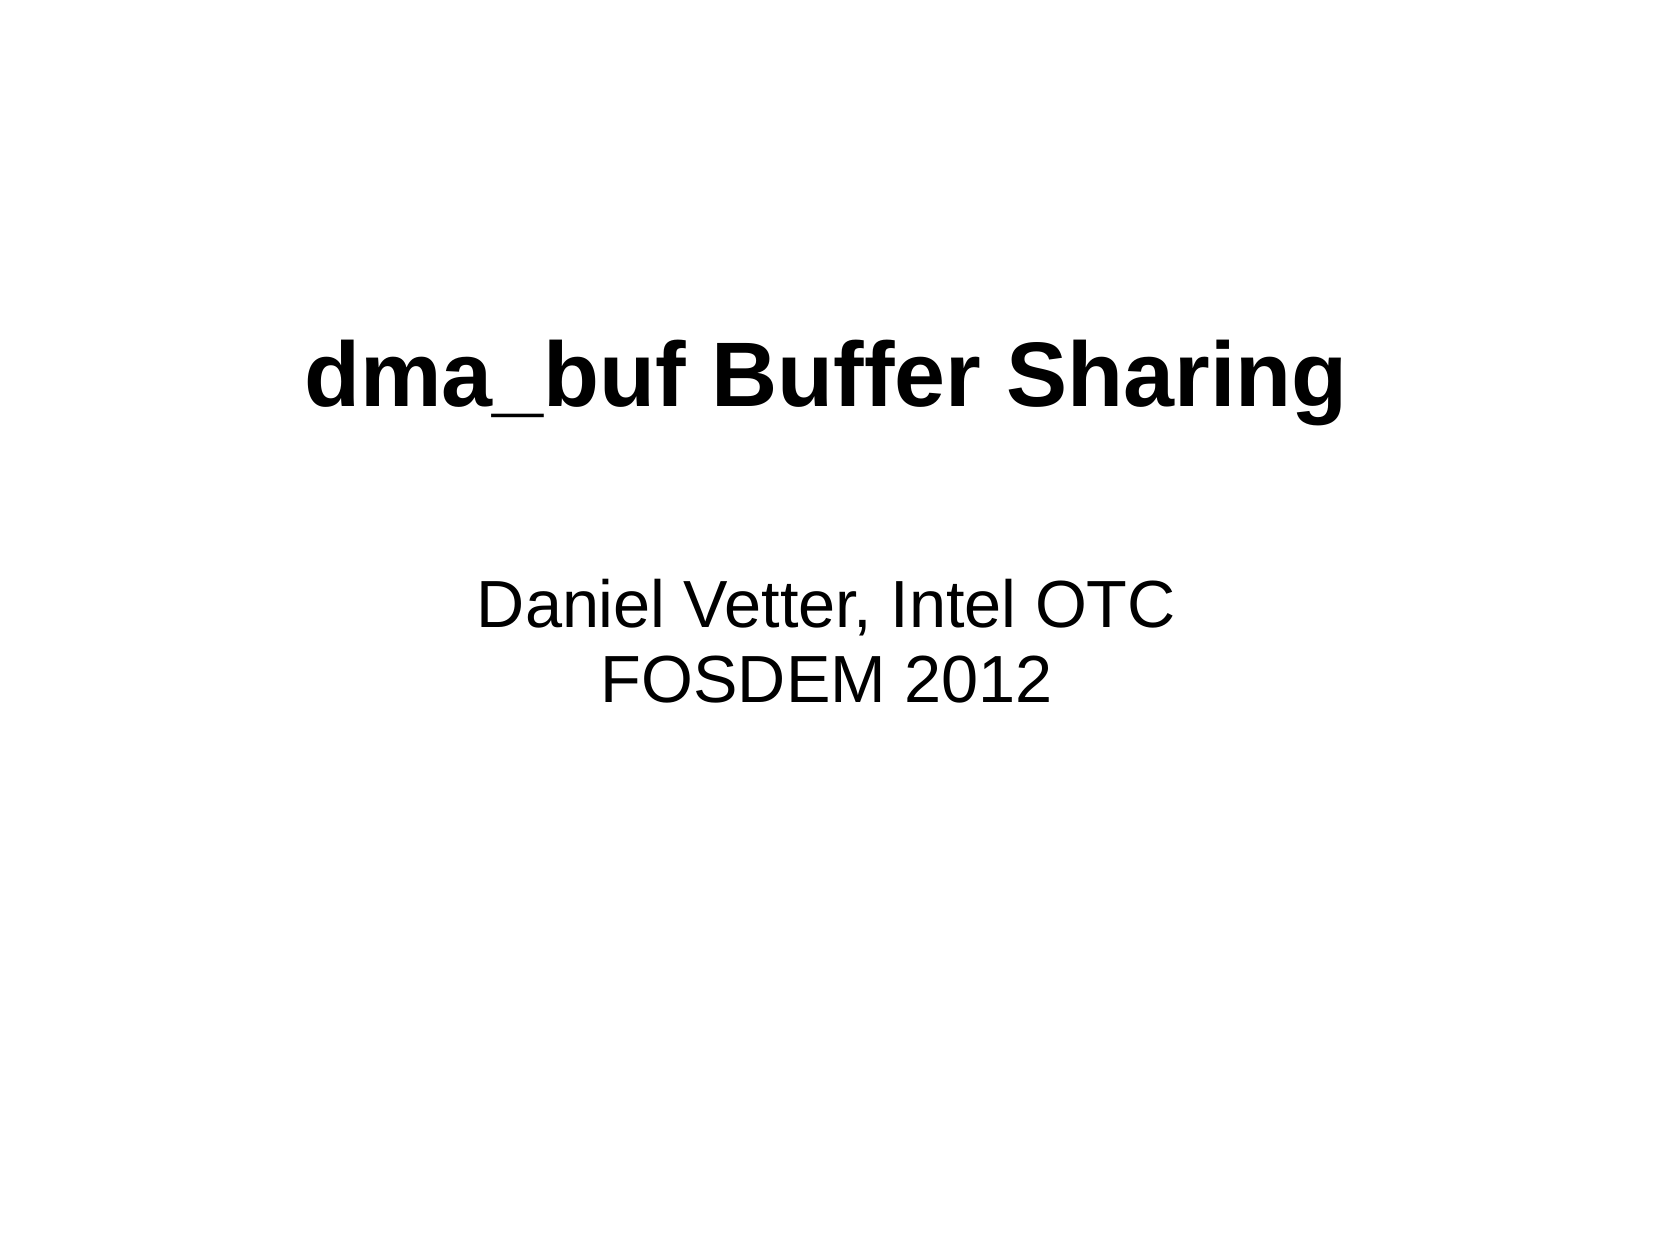

# dma_buf Buffer Sharing
Daniel Vetter, Intel OTC
FOSDEM 2012